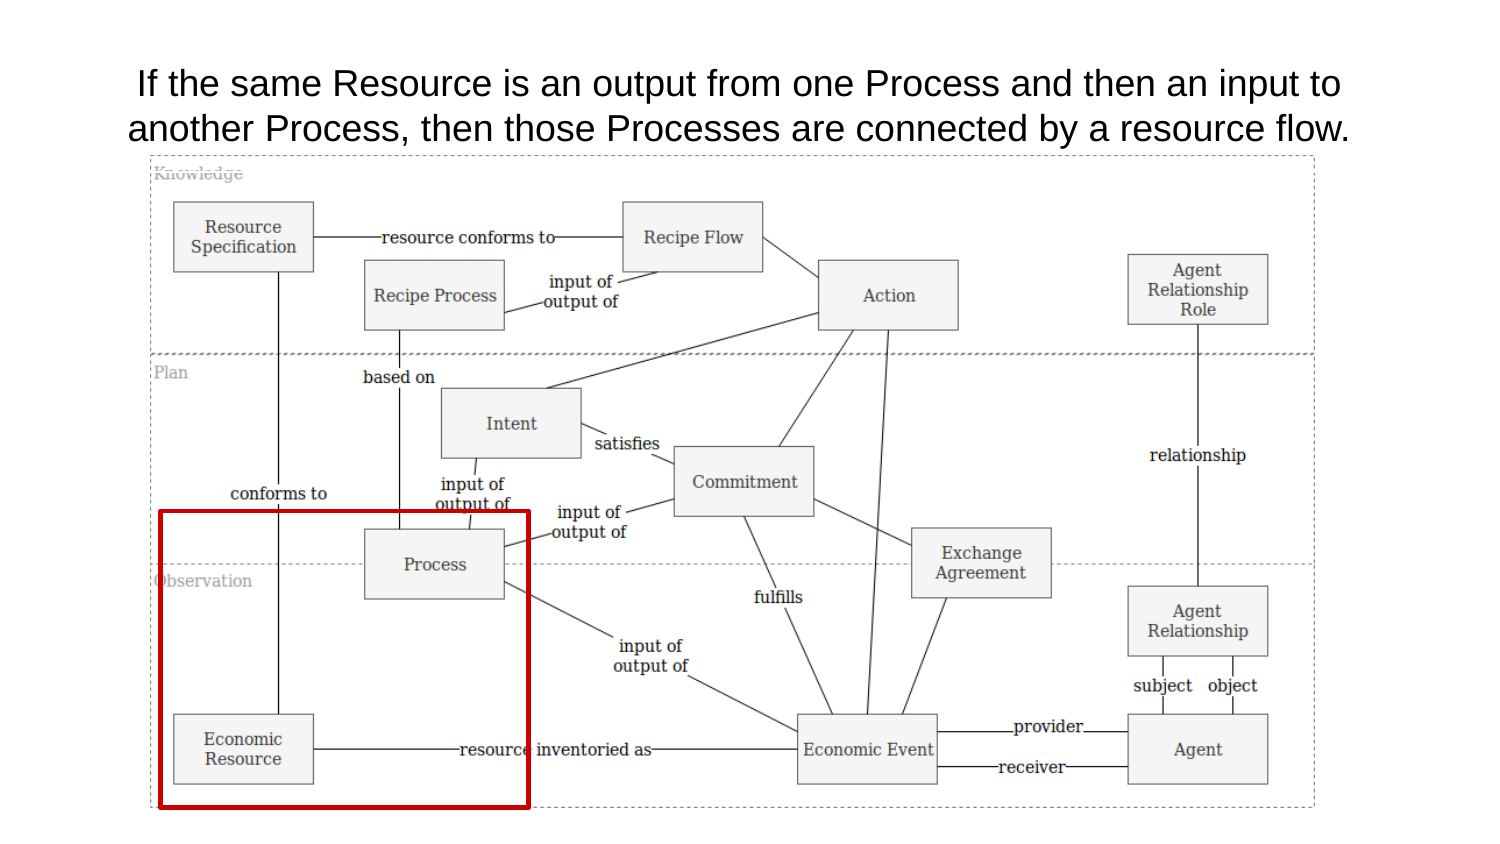

If the same Resource is an output from one Process and then an input to another Process, then those Processes are connected by a resource flow.